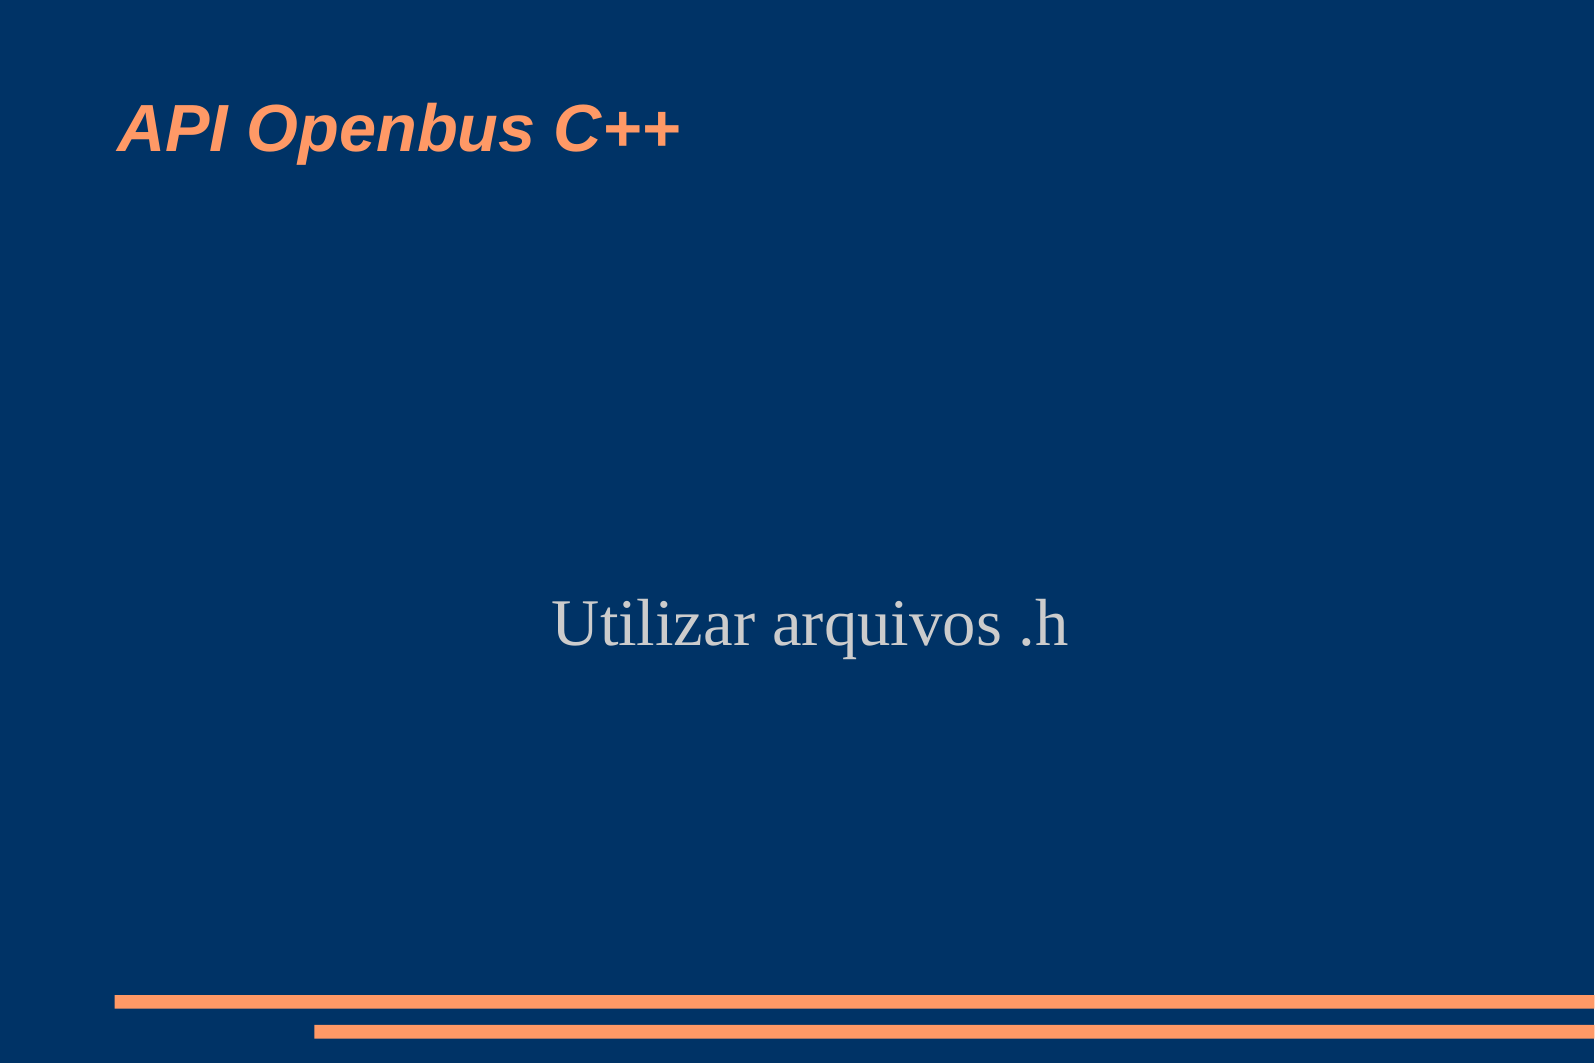

# API Openbus C++
Utilizar arquivos .h